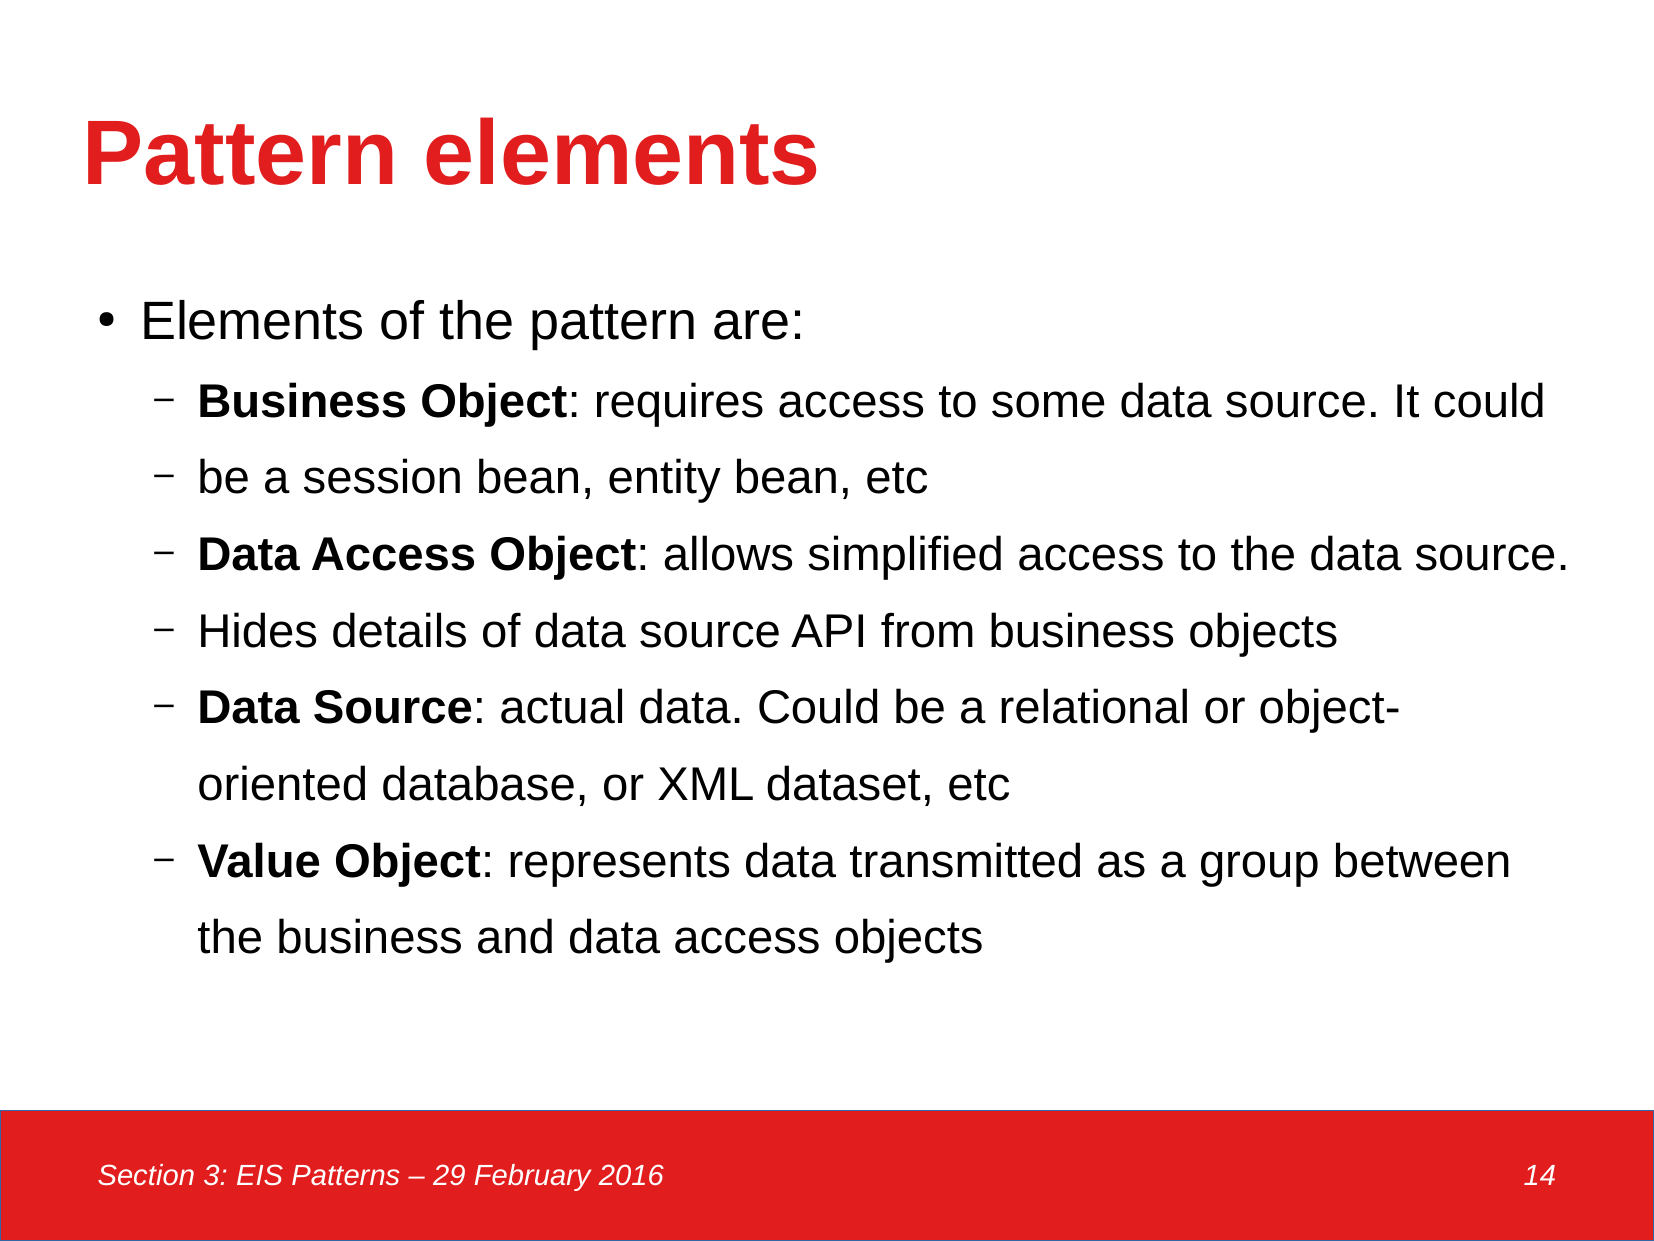

# Pattern elements
Elements of the pattern are:
Business Object: requires access to some data source. It could
be a session bean, entity bean, etc
Data Access Object: allows simplified access to the data source.
Hides details of data source API from business objects
Data Source: actual data. Could be a relational or object-oriented database, or XML dataset, etc
Value Object: represents data transmitted as a group between the business and data access objects